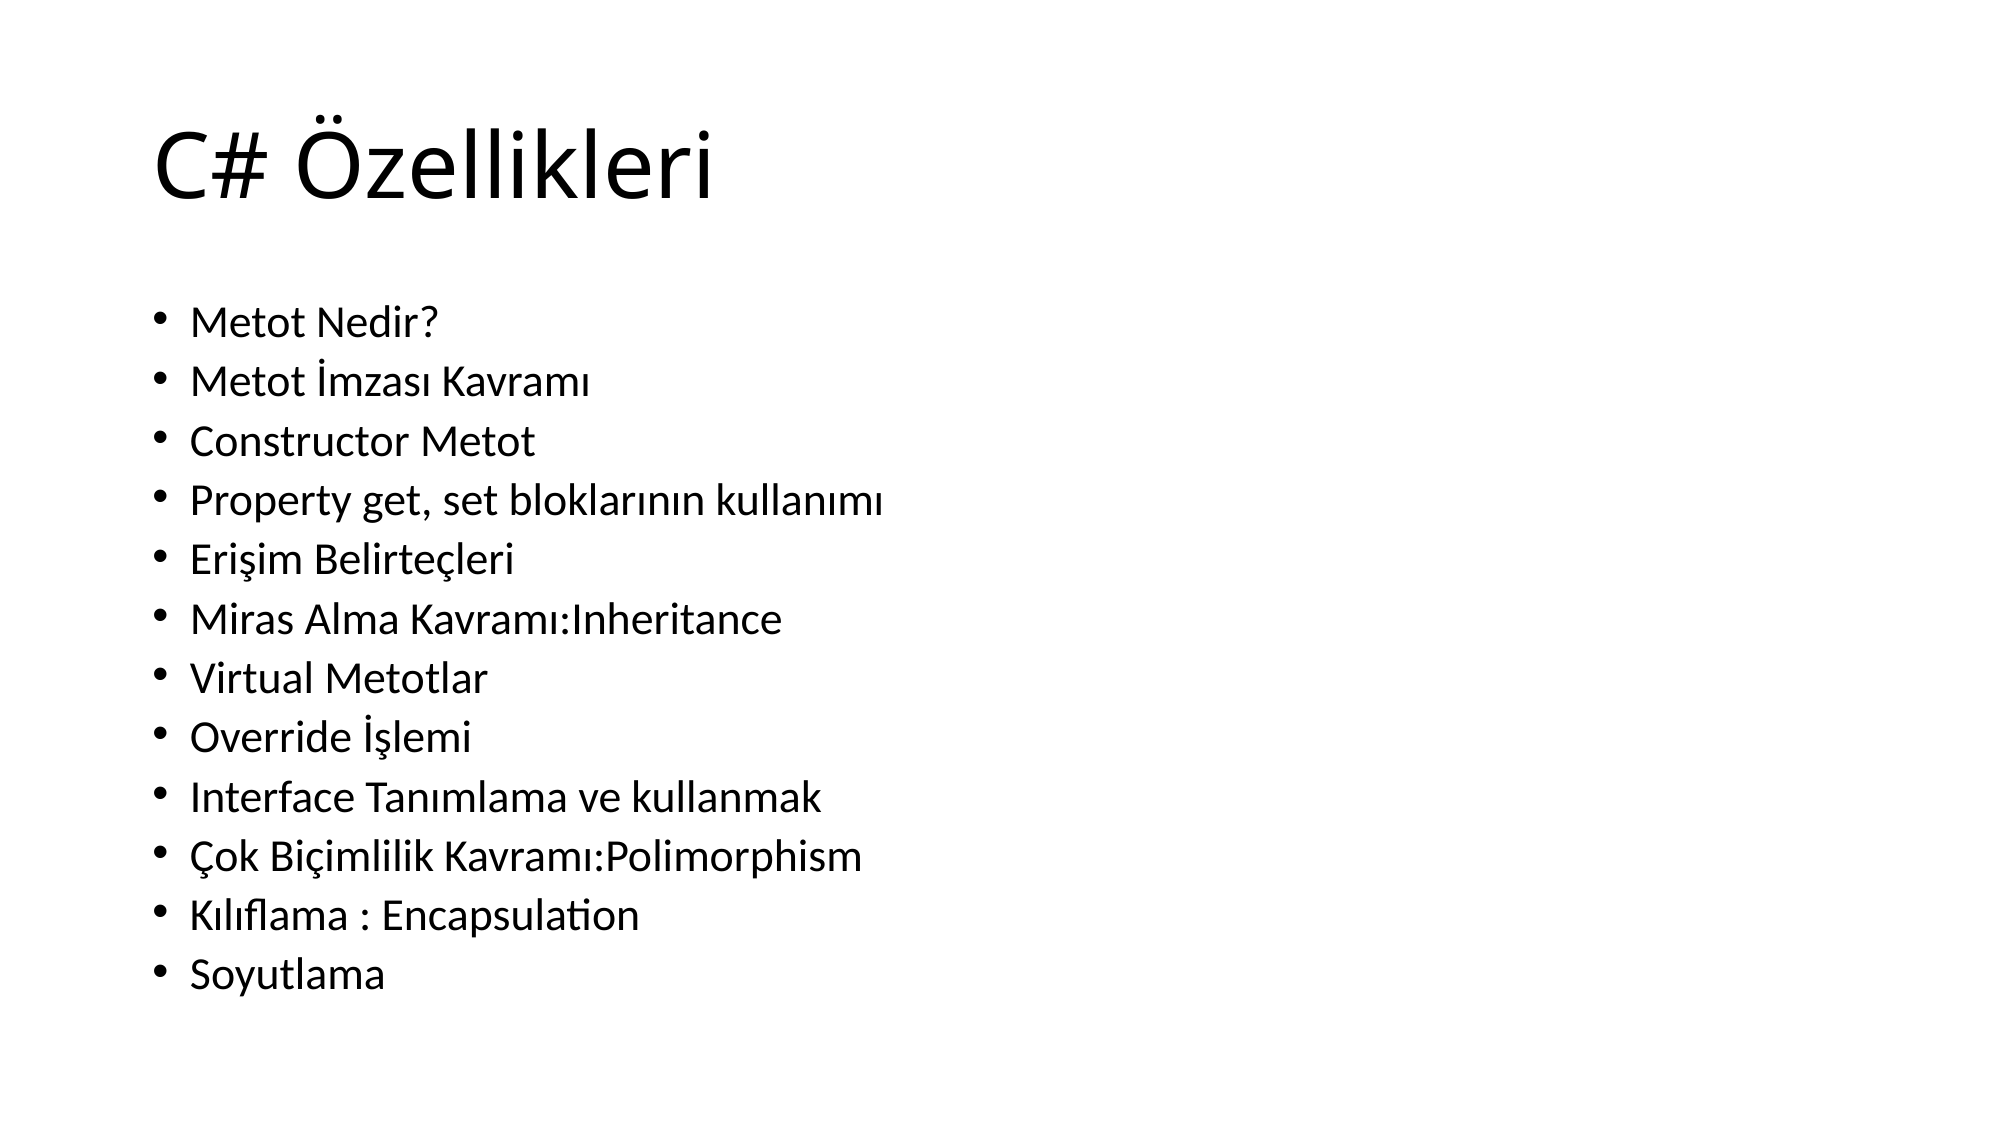

# C# Özellikleri
Metot Nedir?
Metot İmzası Kavramı
Constructor Metot
Property get, set bloklarının kullanımı
Erişim Belirteçleri
Miras Alma Kavramı:Inheritance
Virtual Metotlar
Override İşlemi
Interface Tanımlama ve kullanmak
Çok Biçimlilik Kavramı:Polimorphism
Kılıflama : Encapsulation
Soyutlama